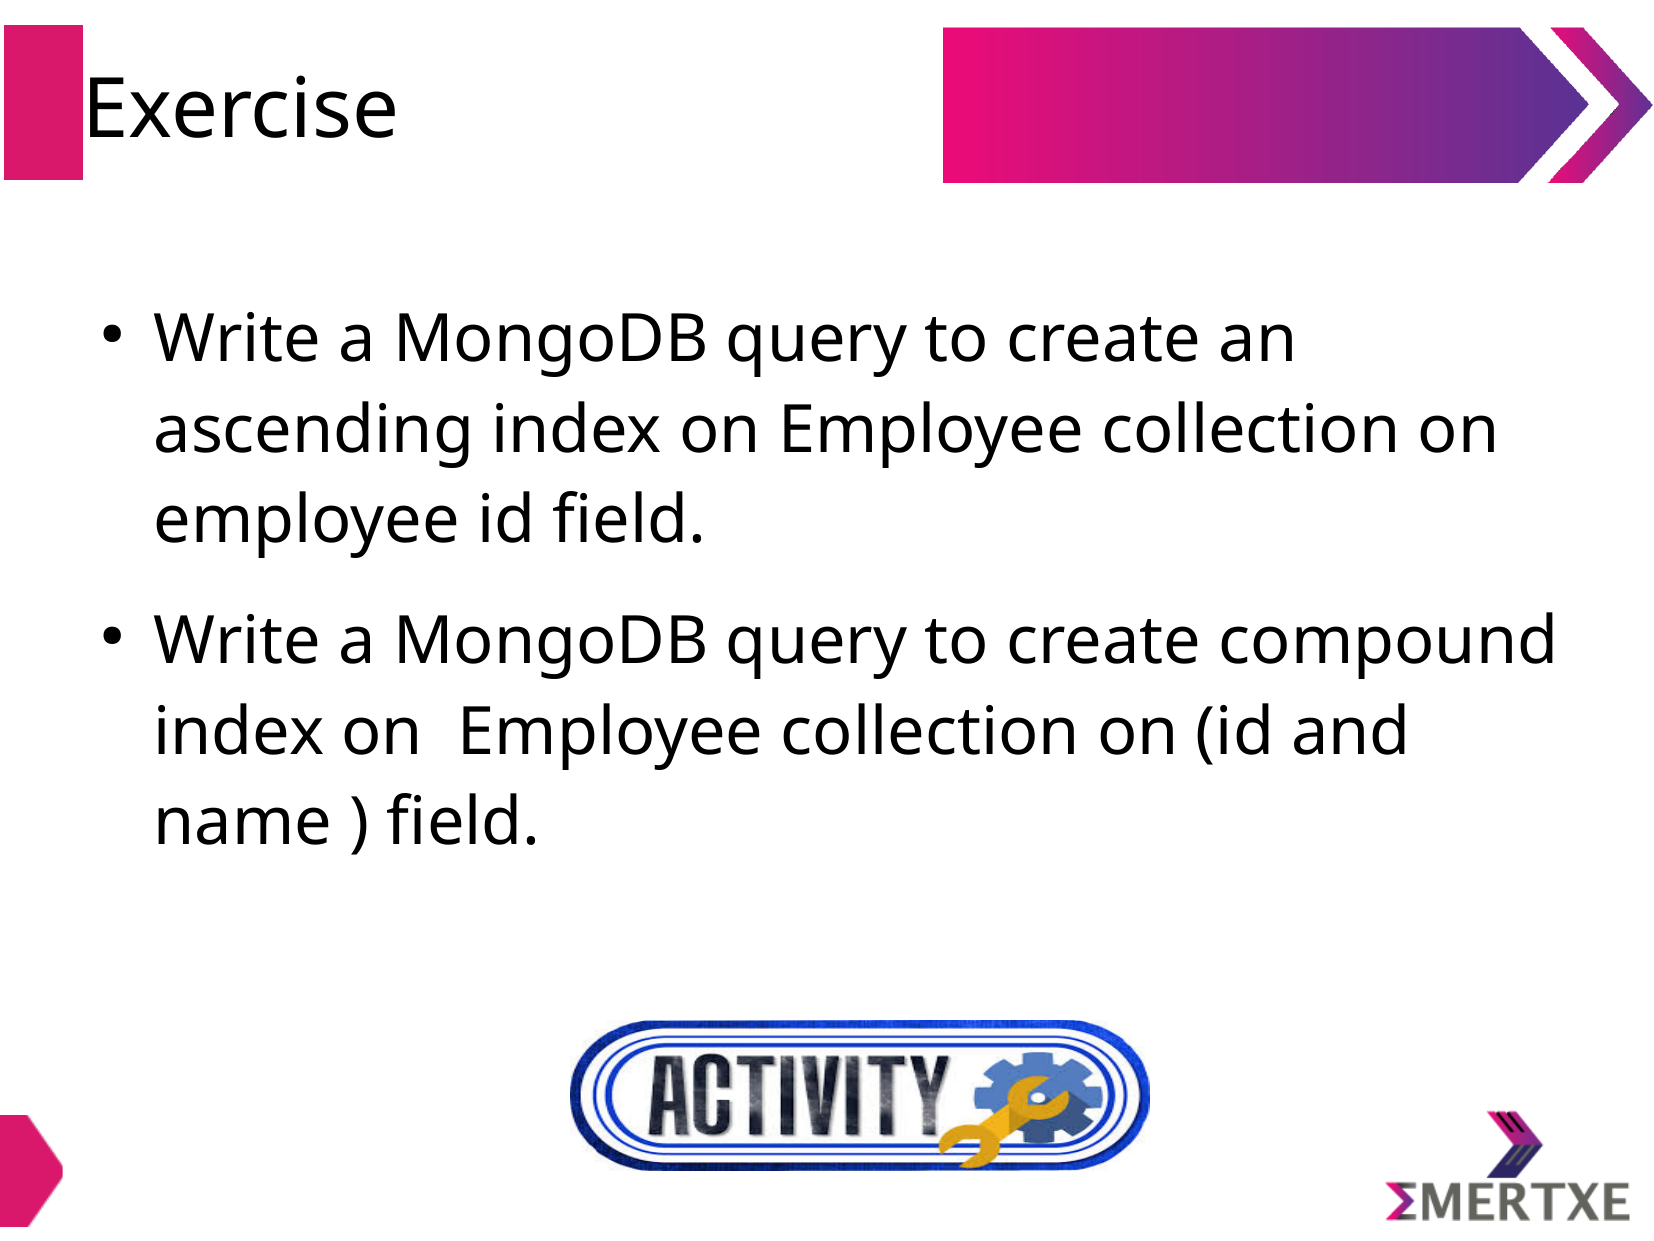

# Exercise
Write a MongoDB query to create an ascending index on Employee collection on employee id field.
Write a MongoDB query to create compound index on Employee collection on (id and name ) field.